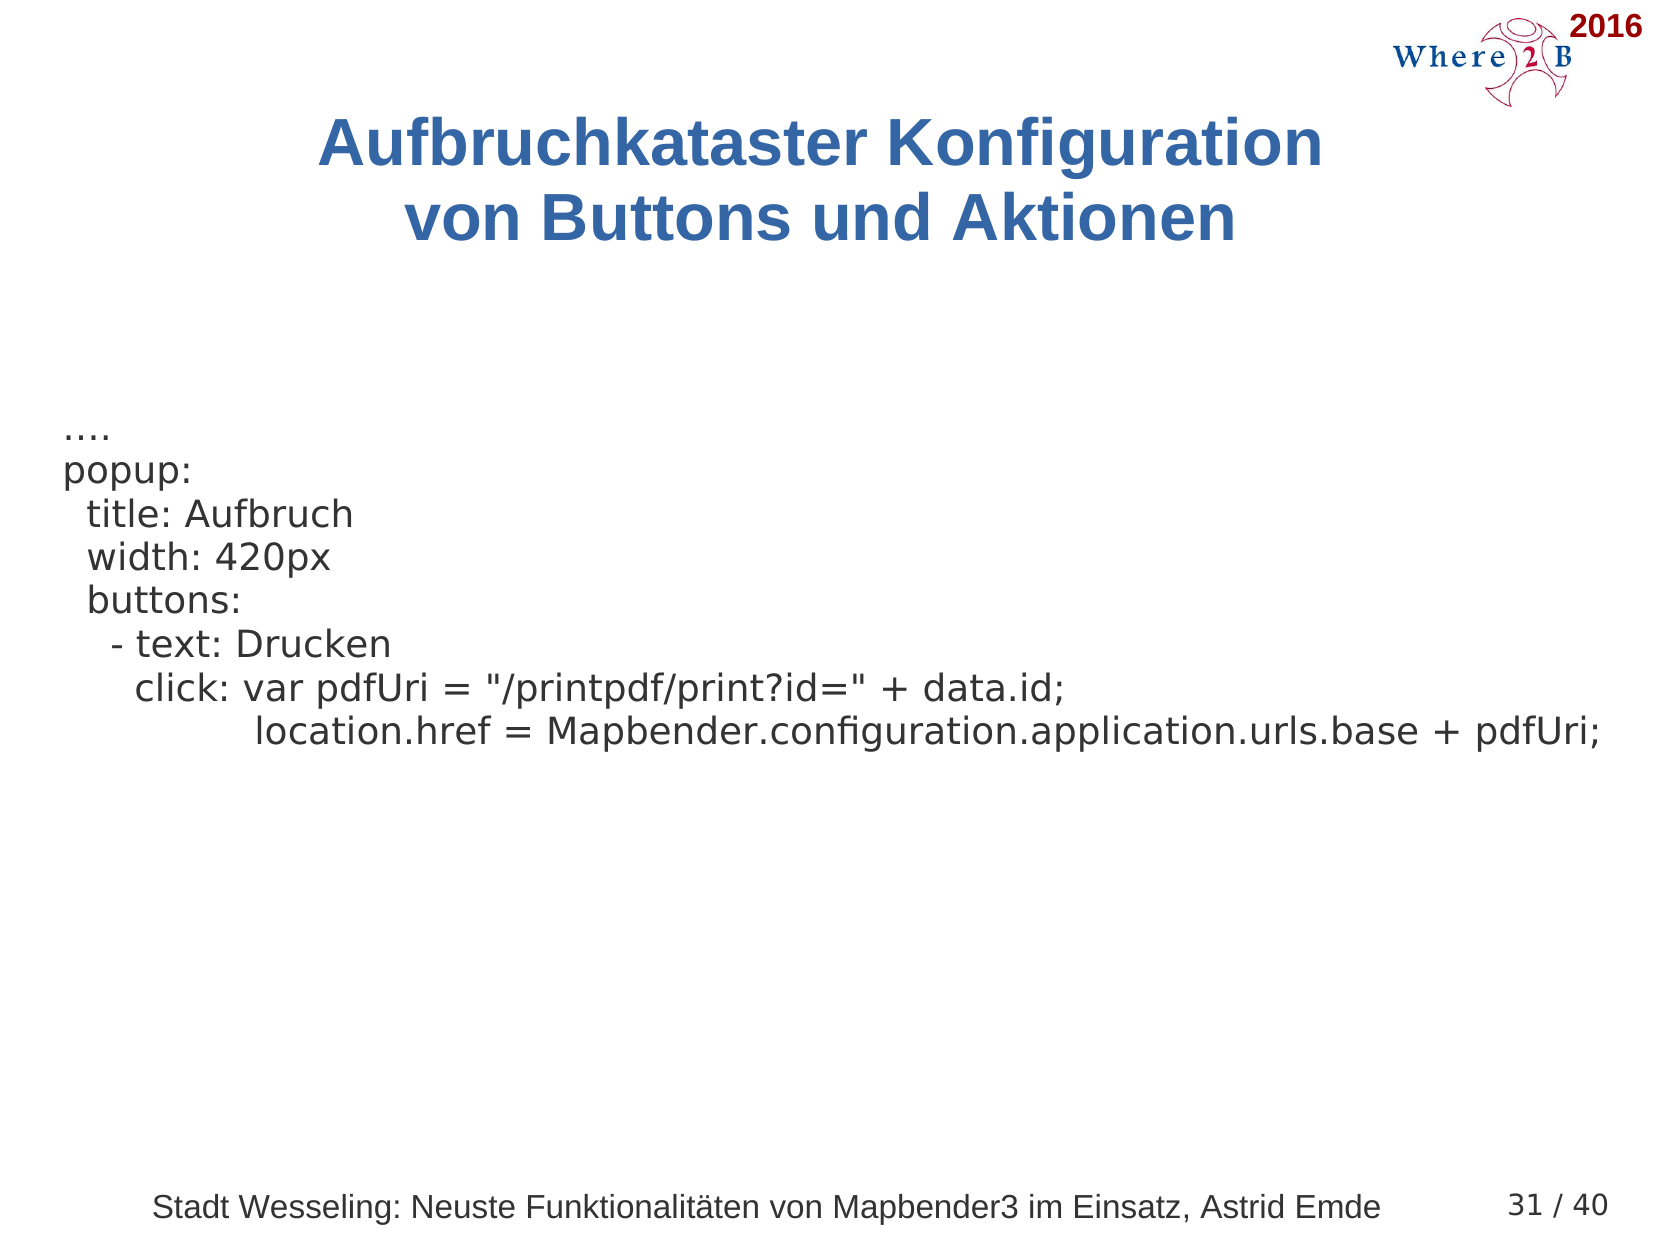

# Aufbruchkataster Konfiguration von Buttons und Aktionen
 ….
 popup:
 title: Aufbruch
 width: 420px
 buttons:
 - text: Drucken
 click: var pdfUri = "/printpdf/print?id=" + data.id;
 location.href = Mapbender.configuration.application.urls.base + pdfUri;